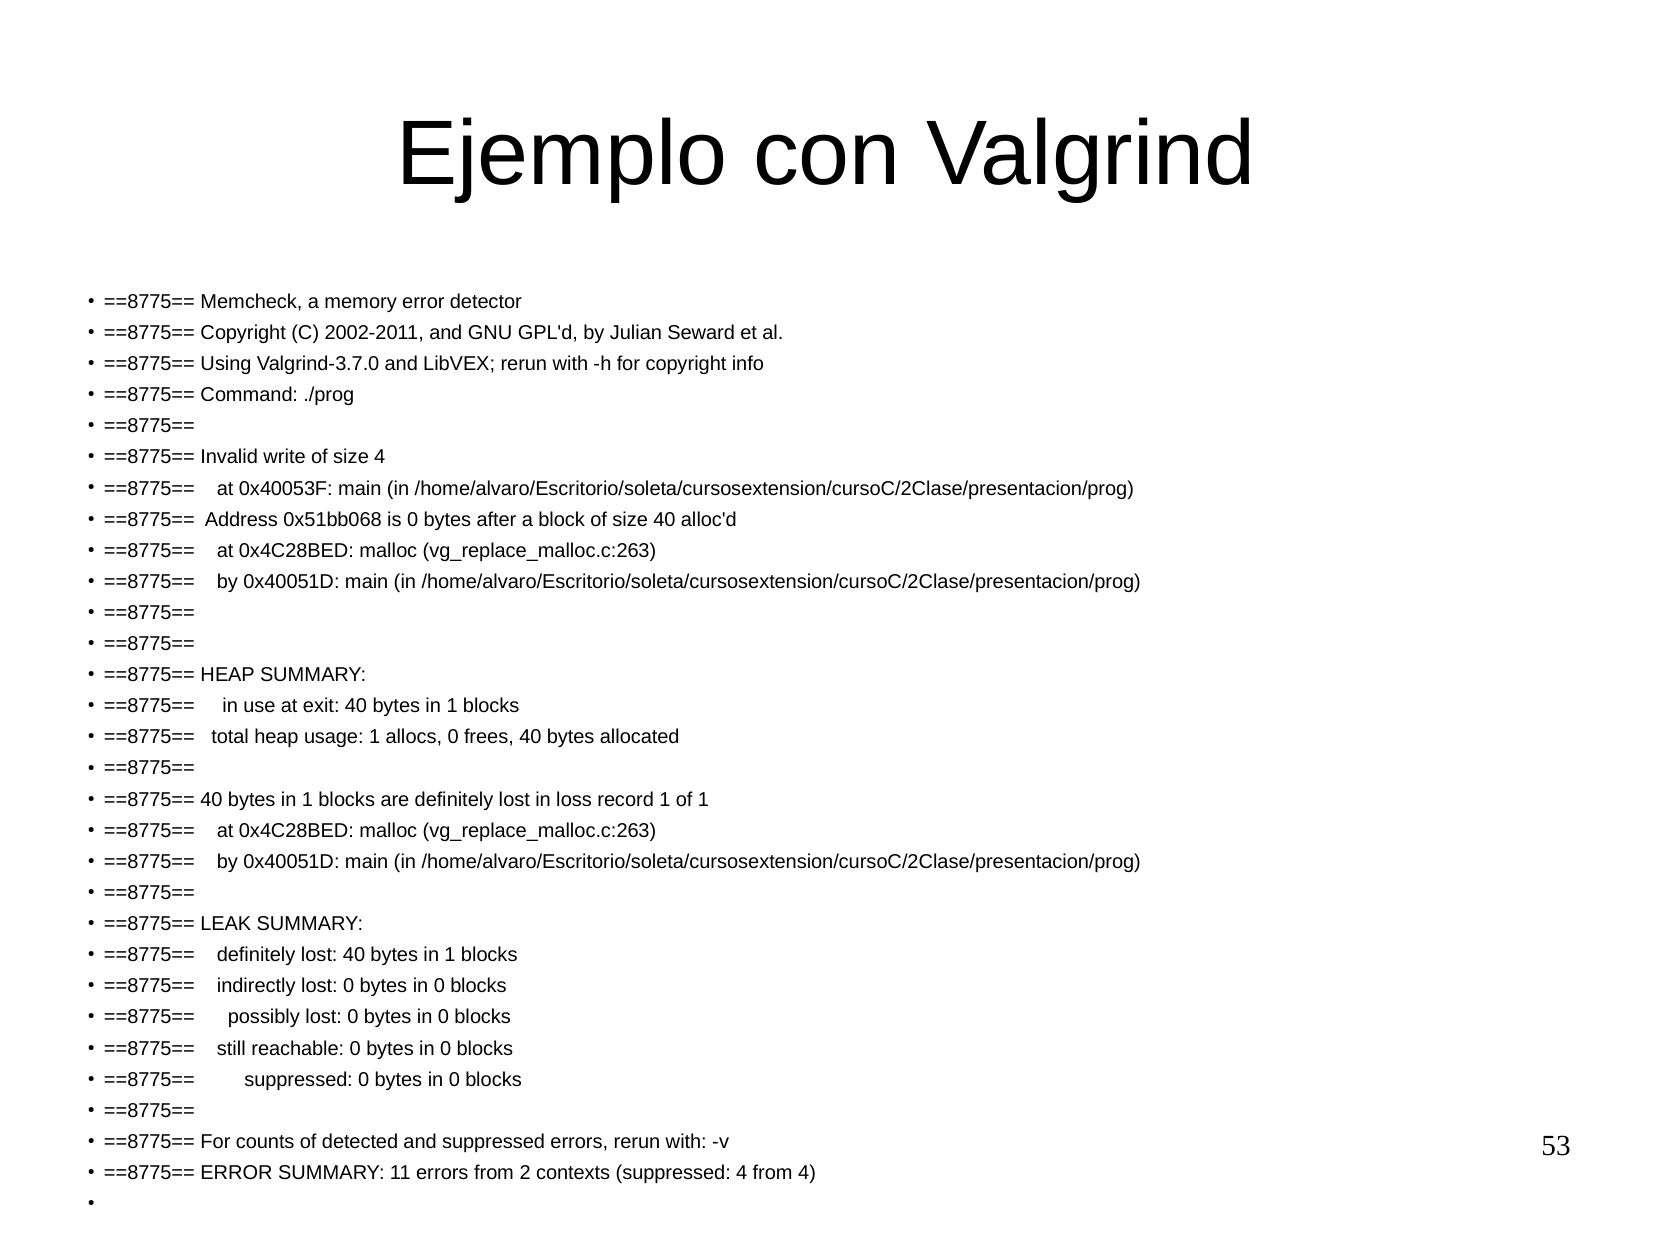

# Ejemplo con Valgrind
==8775== Memcheck, a memory error detector
==8775== Copyright (C) 2002-2011, and GNU GPL'd, by Julian Seward et al.
==8775== Using Valgrind-3.7.0 and LibVEX; rerun with -h for copyright info
==8775== Command: ./prog
==8775==
==8775== Invalid write of size 4
==8775== at 0x40053F: main (in /home/alvaro/Escritorio/soleta/cursosextension/cursoC/2Clase/presentacion/prog)
==8775== Address 0x51bb068 is 0 bytes after a block of size 40 alloc'd
==8775== at 0x4C28BED: malloc (vg_replace_malloc.c:263)
==8775== by 0x40051D: main (in /home/alvaro/Escritorio/soleta/cursosextension/cursoC/2Clase/presentacion/prog)
==8775==
==8775==
==8775== HEAP SUMMARY:
==8775== in use at exit: 40 bytes in 1 blocks
==8775== total heap usage: 1 allocs, 0 frees, 40 bytes allocated
==8775==
==8775== 40 bytes in 1 blocks are definitely lost in loss record 1 of 1
==8775== at 0x4C28BED: malloc (vg_replace_malloc.c:263)
==8775== by 0x40051D: main (in /home/alvaro/Escritorio/soleta/cursosextension/cursoC/2Clase/presentacion/prog)
==8775==
==8775== LEAK SUMMARY:
==8775== definitely lost: 40 bytes in 1 blocks
==8775== indirectly lost: 0 bytes in 0 blocks
==8775== possibly lost: 0 bytes in 0 blocks
==8775== still reachable: 0 bytes in 0 blocks
==8775== suppressed: 0 bytes in 0 blocks
==8775==
==8775== For counts of detected and suppressed errors, rerun with: -v
==8775== ERROR SUMMARY: 11 errors from 2 contexts (suppressed: 4 from 4)
53